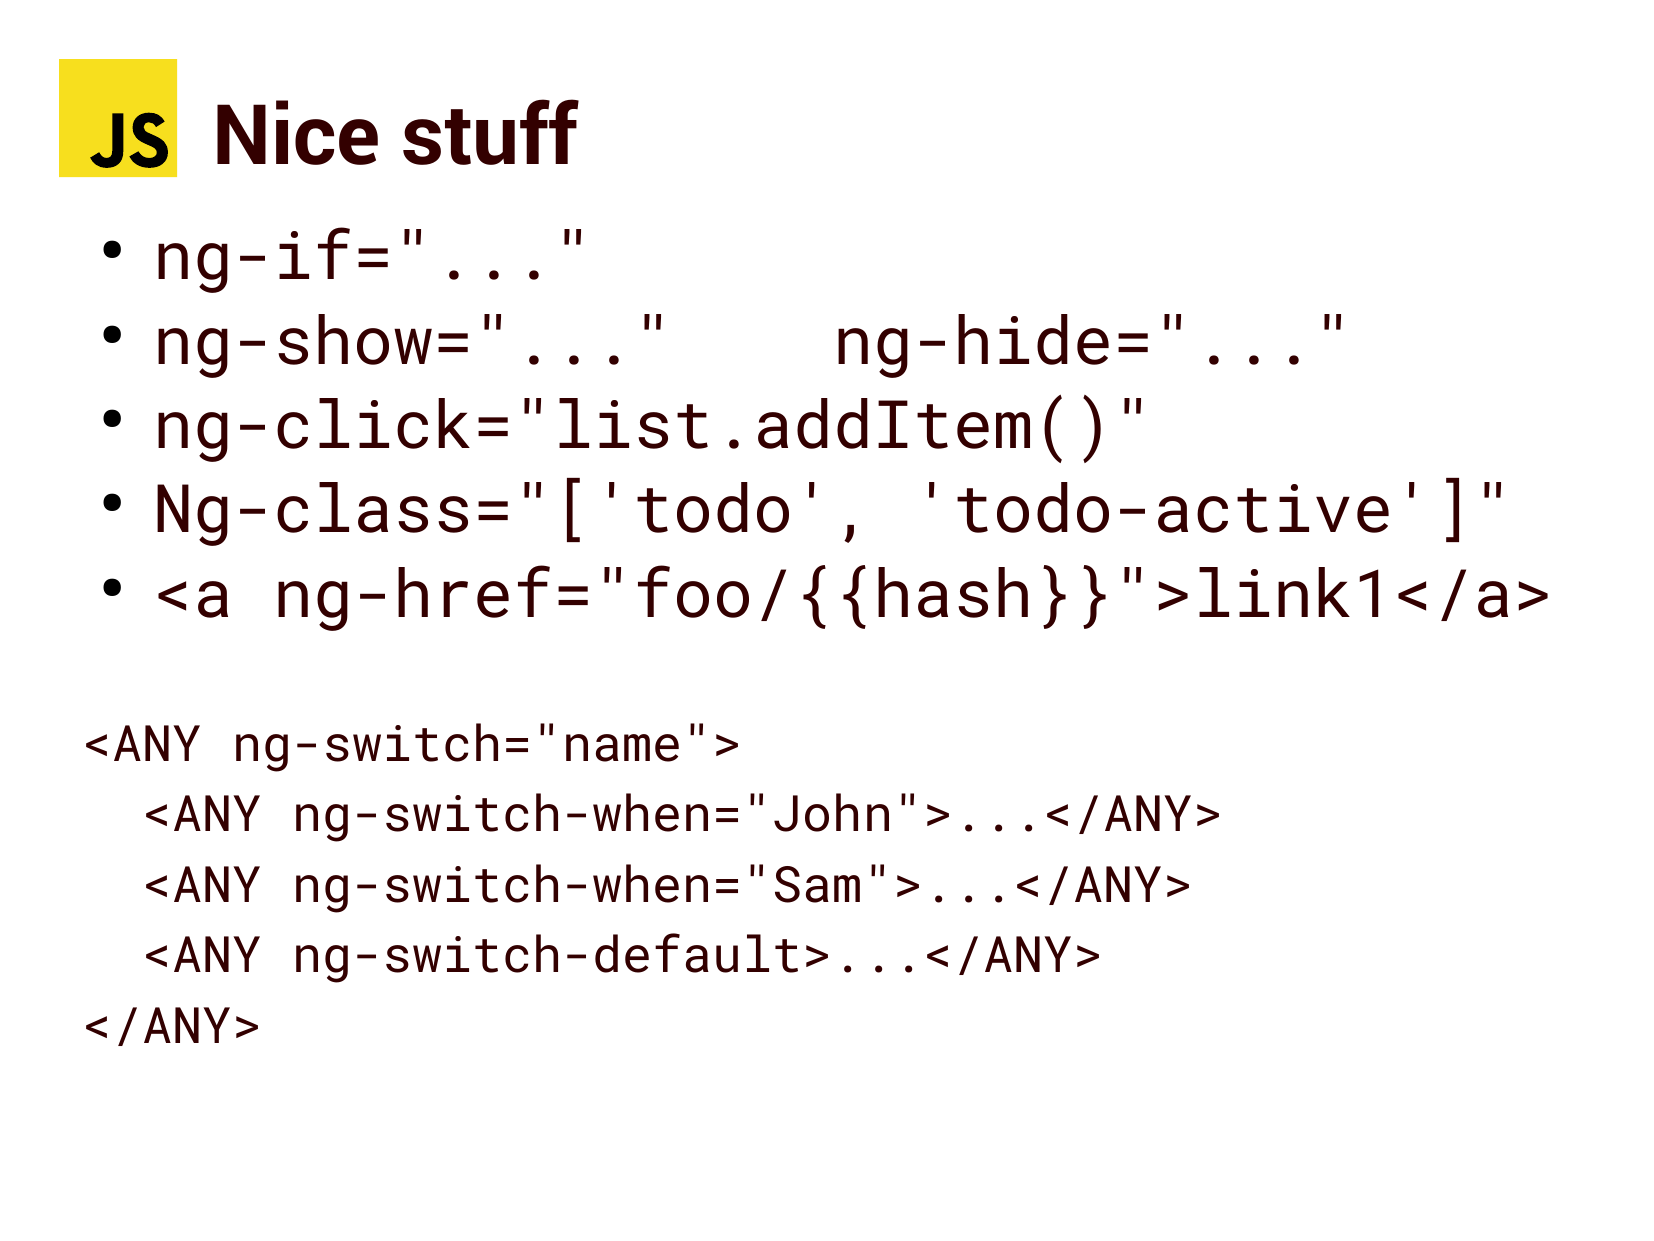

# Nice stuff
ng-if="..."
ng-show="..." ng-hide="..."
ng-click="list.addItem()"
Ng-class="['todo', 'todo-active']"
<a ng-href="foo/{{hash}}">link1</a>
<ANY ng-switch="name">
 <ANY ng-switch-when="John">...</ANY>
 <ANY ng-switch-when="Sam">...</ANY>
 <ANY ng-switch-default>...</ANY>
</ANY>